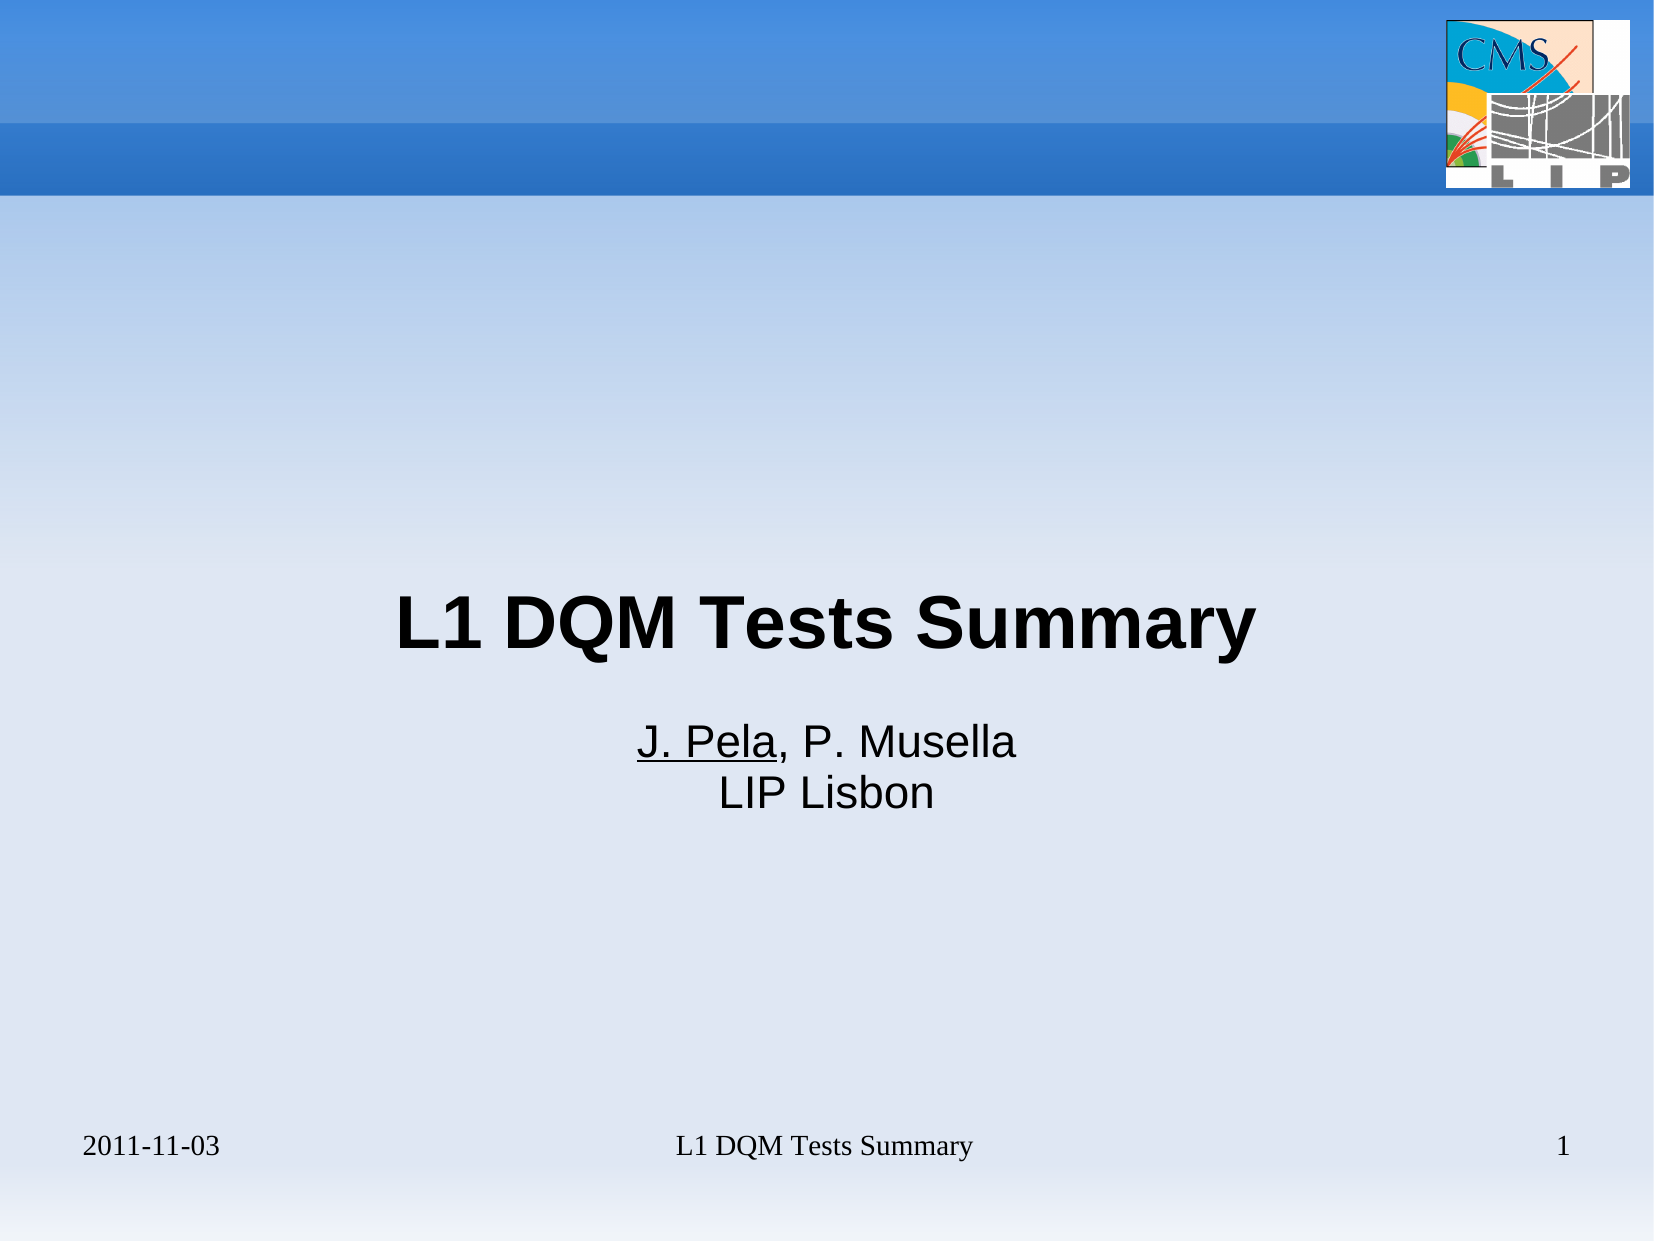

# L1 DQM Tests Summary
J. Pela, P. Musella
LIP Lisbon
2011-11-03
L1 DQM Tests Summary
1